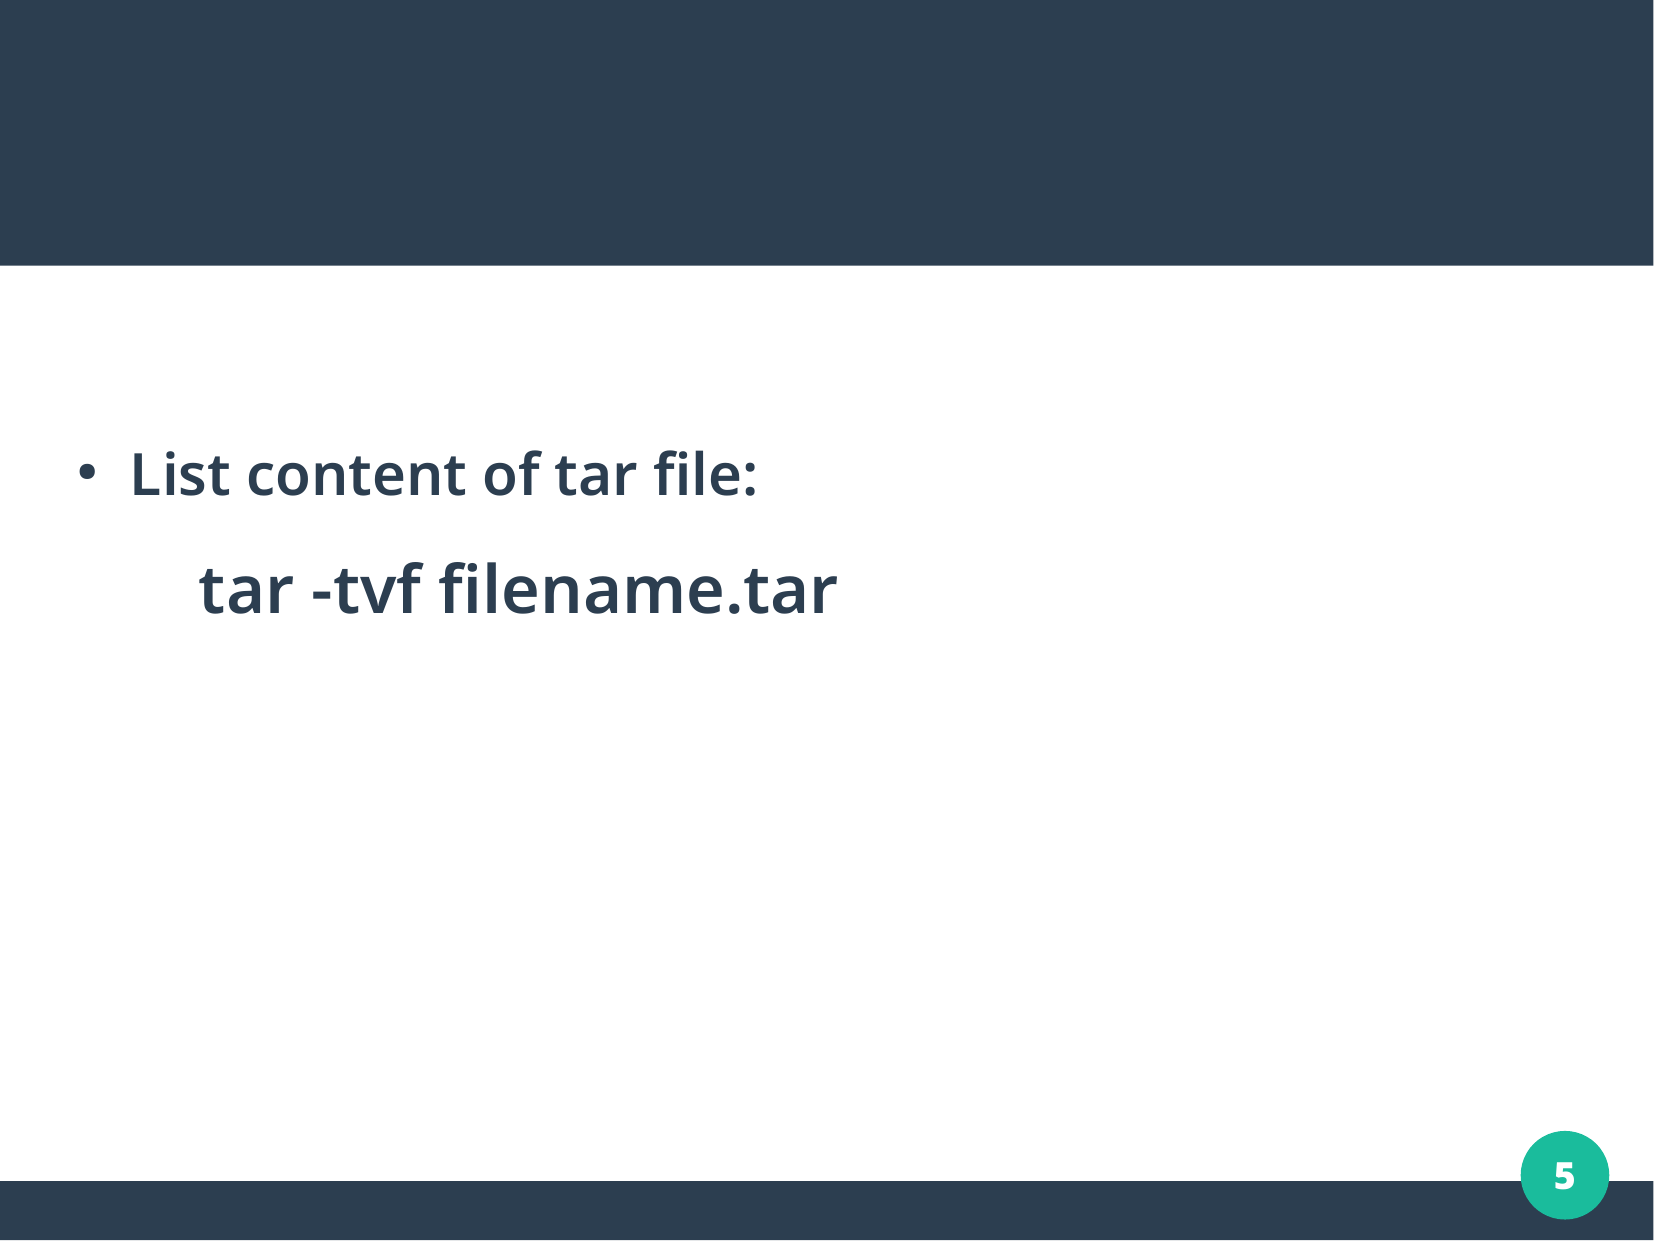

# List content of tar file:
 tar -tvf filename.tar
5